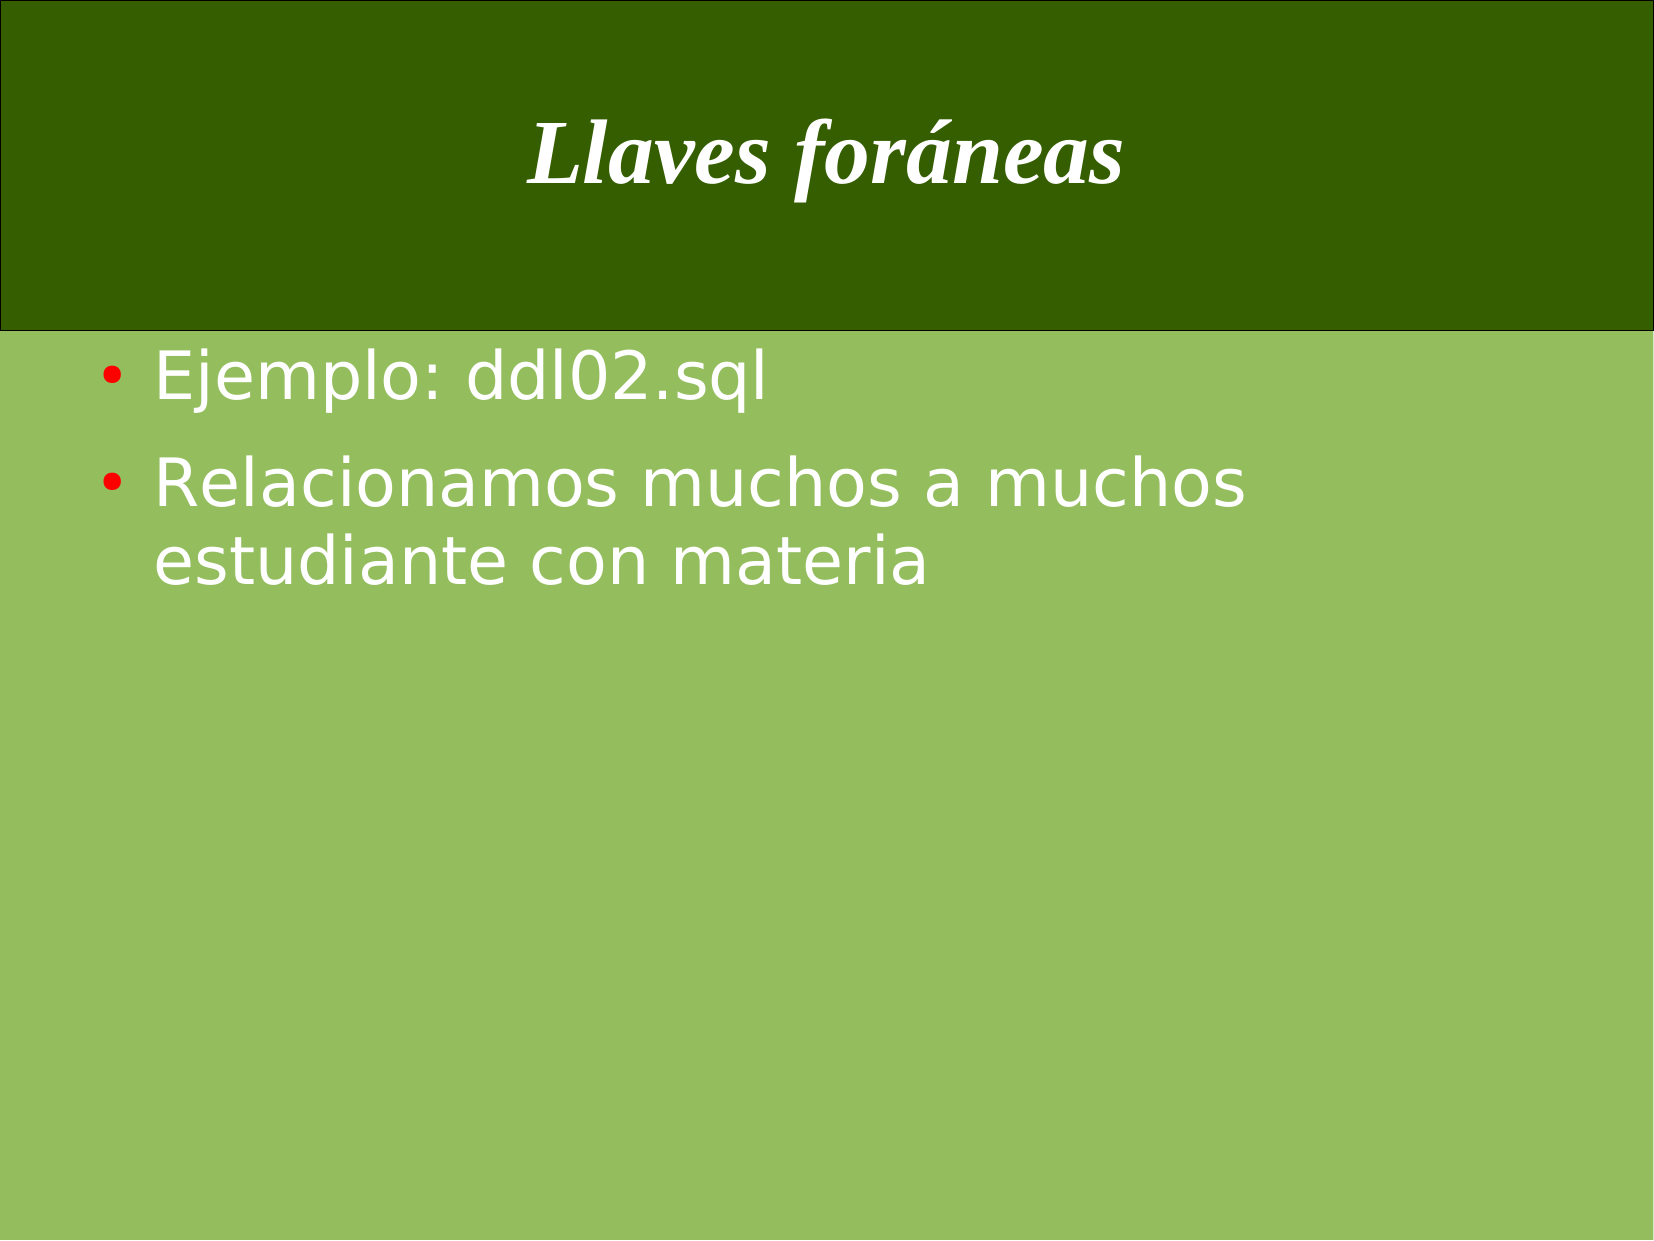

# Llaves foráneas
Ejemplo: ddl02.sql
Relacionamos muchos a muchos estudiante con materia